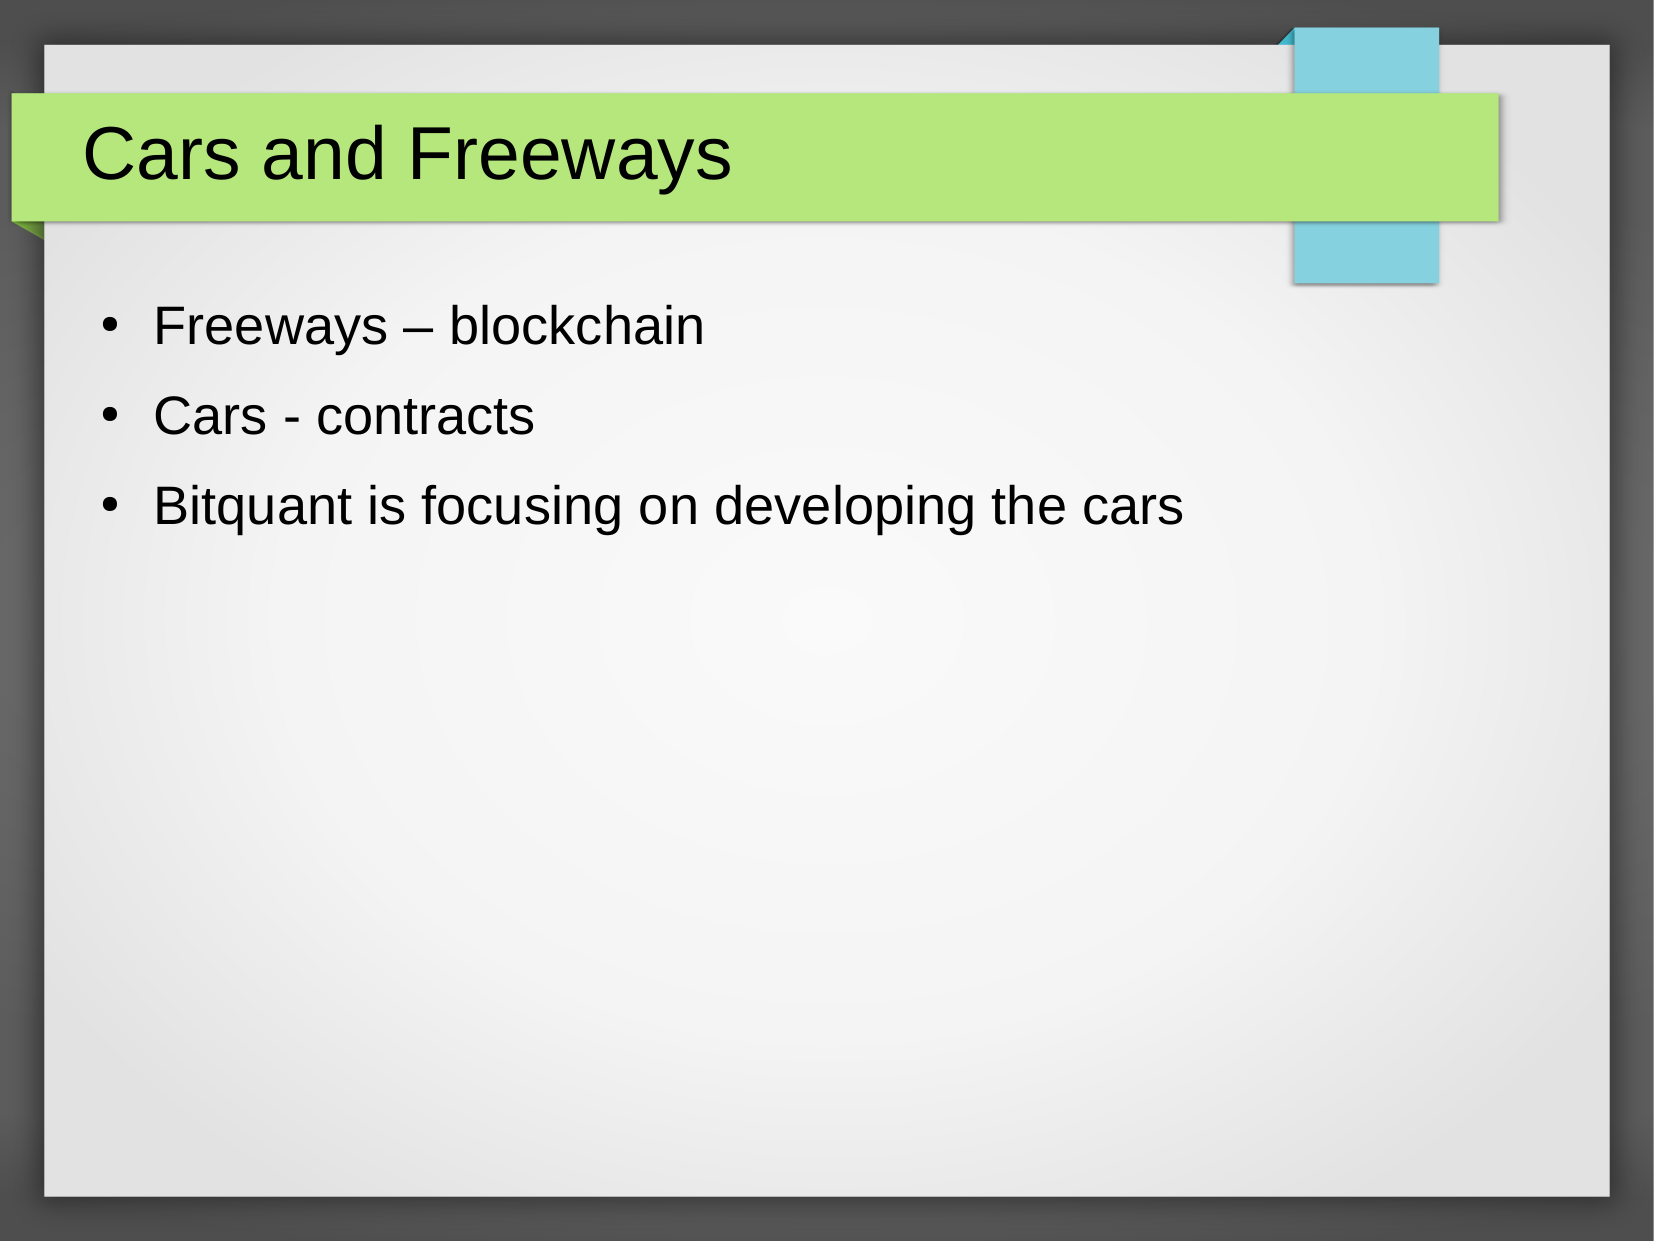

# Cars and Freeways
Freeways – blockchain
Cars - contracts
Bitquant is focusing on developing the cars